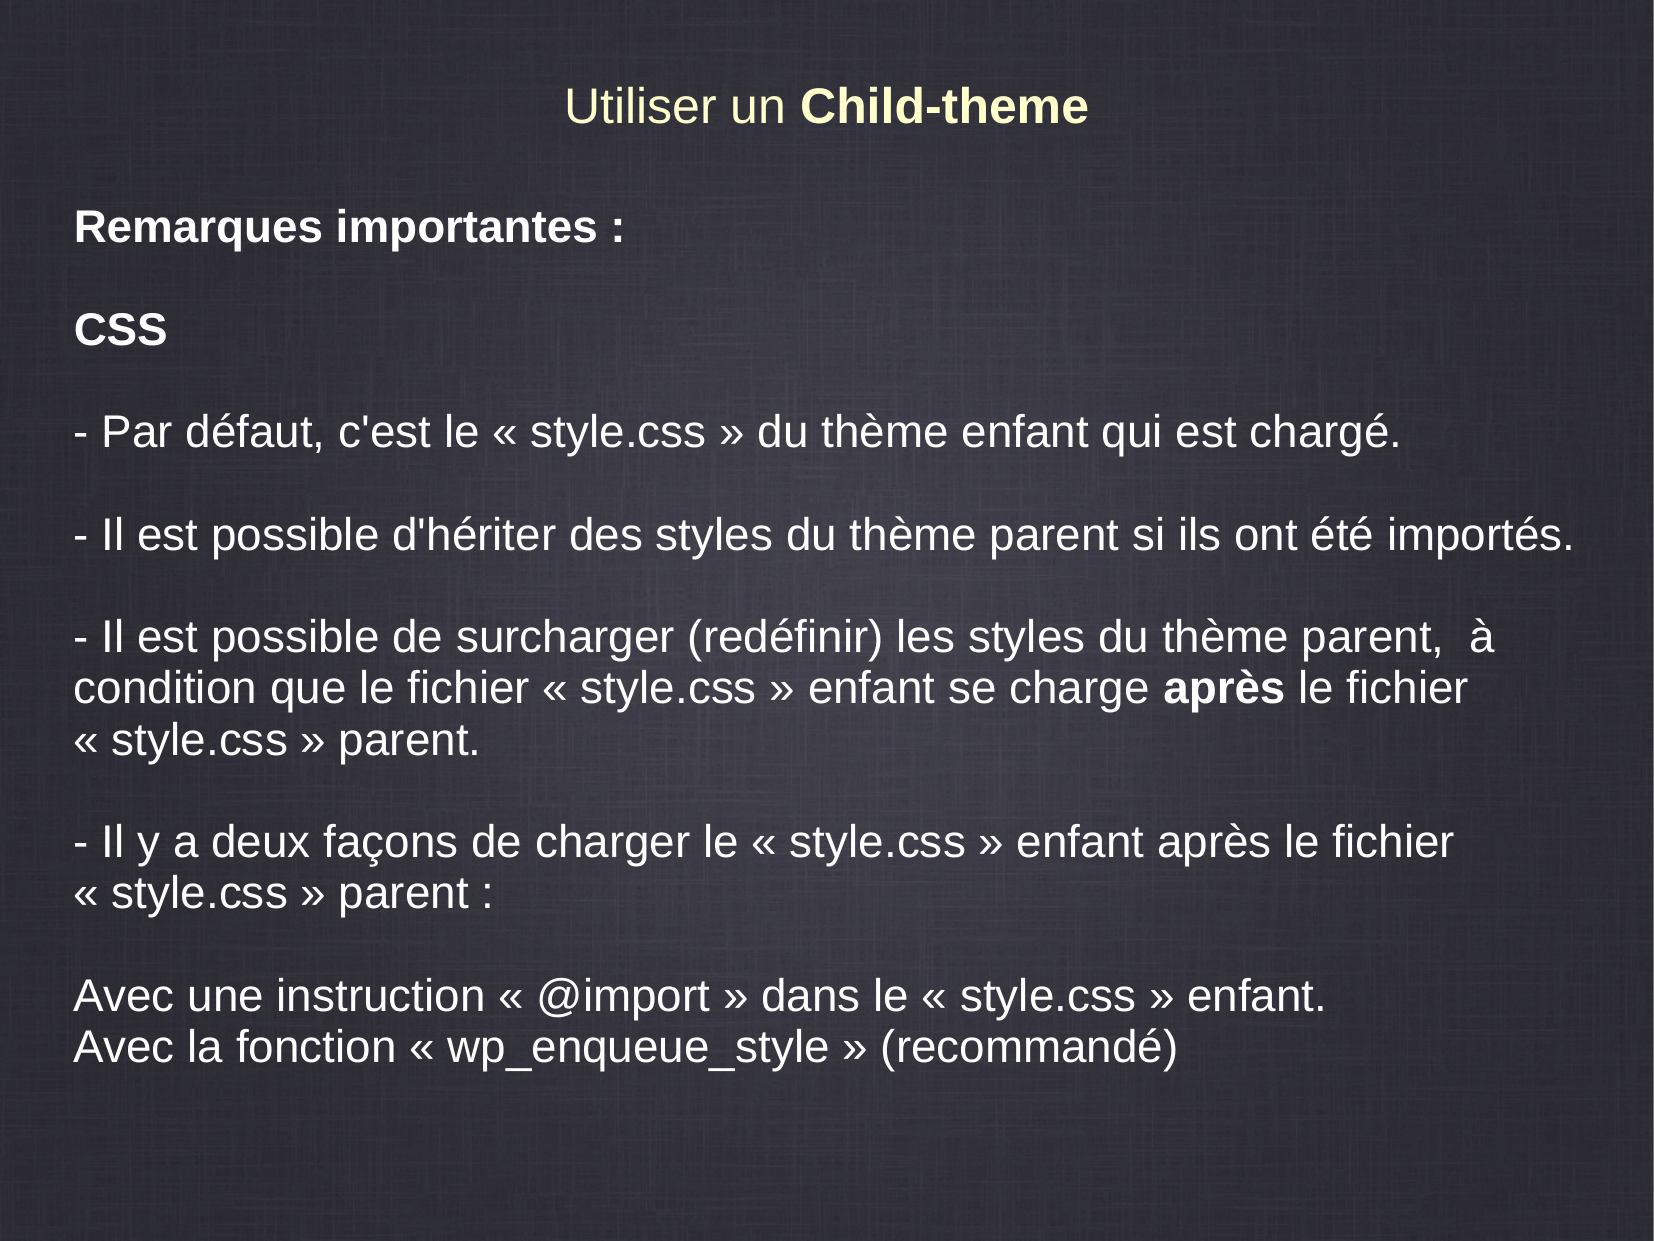

Utiliser un Child-theme
Remarques importantes :
CSS
- Par défaut, c'est le « style.css » du thème enfant qui est chargé.
- Il est possible d'hériter des styles du thème parent si ils ont été importés.
- Il est possible de surcharger (redéfinir) les styles du thème parent, à condition que le fichier « style.css » enfant se charge après le fichier « style.css » parent.
- Il y a deux façons de charger le « style.css » enfant après le fichier « style.css » parent :
Avec une instruction « @import » dans le « style.css » enfant.
Avec la fonction « wp_enqueue_style » (recommandé)